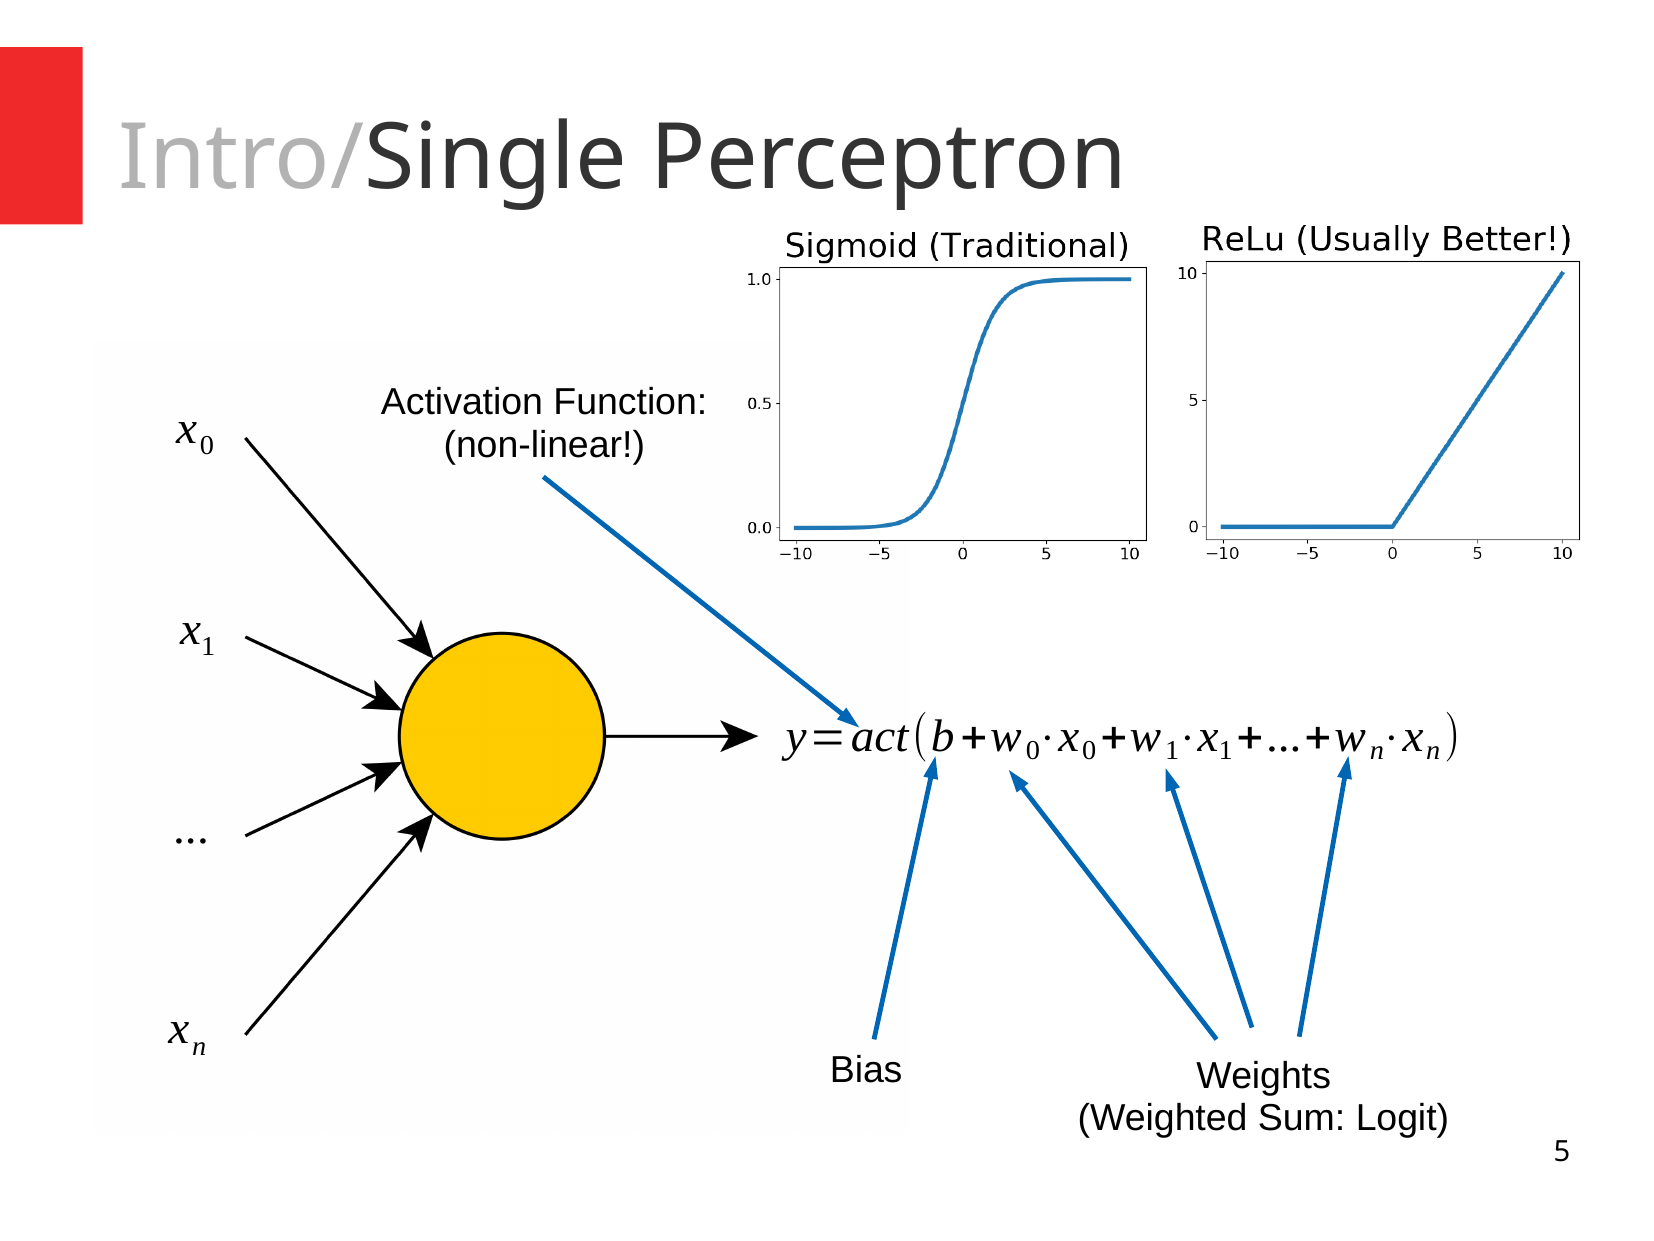

# Intro/Single Perceptron
Activation Function:
(non-linear!)
Bias
Weights
(Weighted Sum: Logit)
5